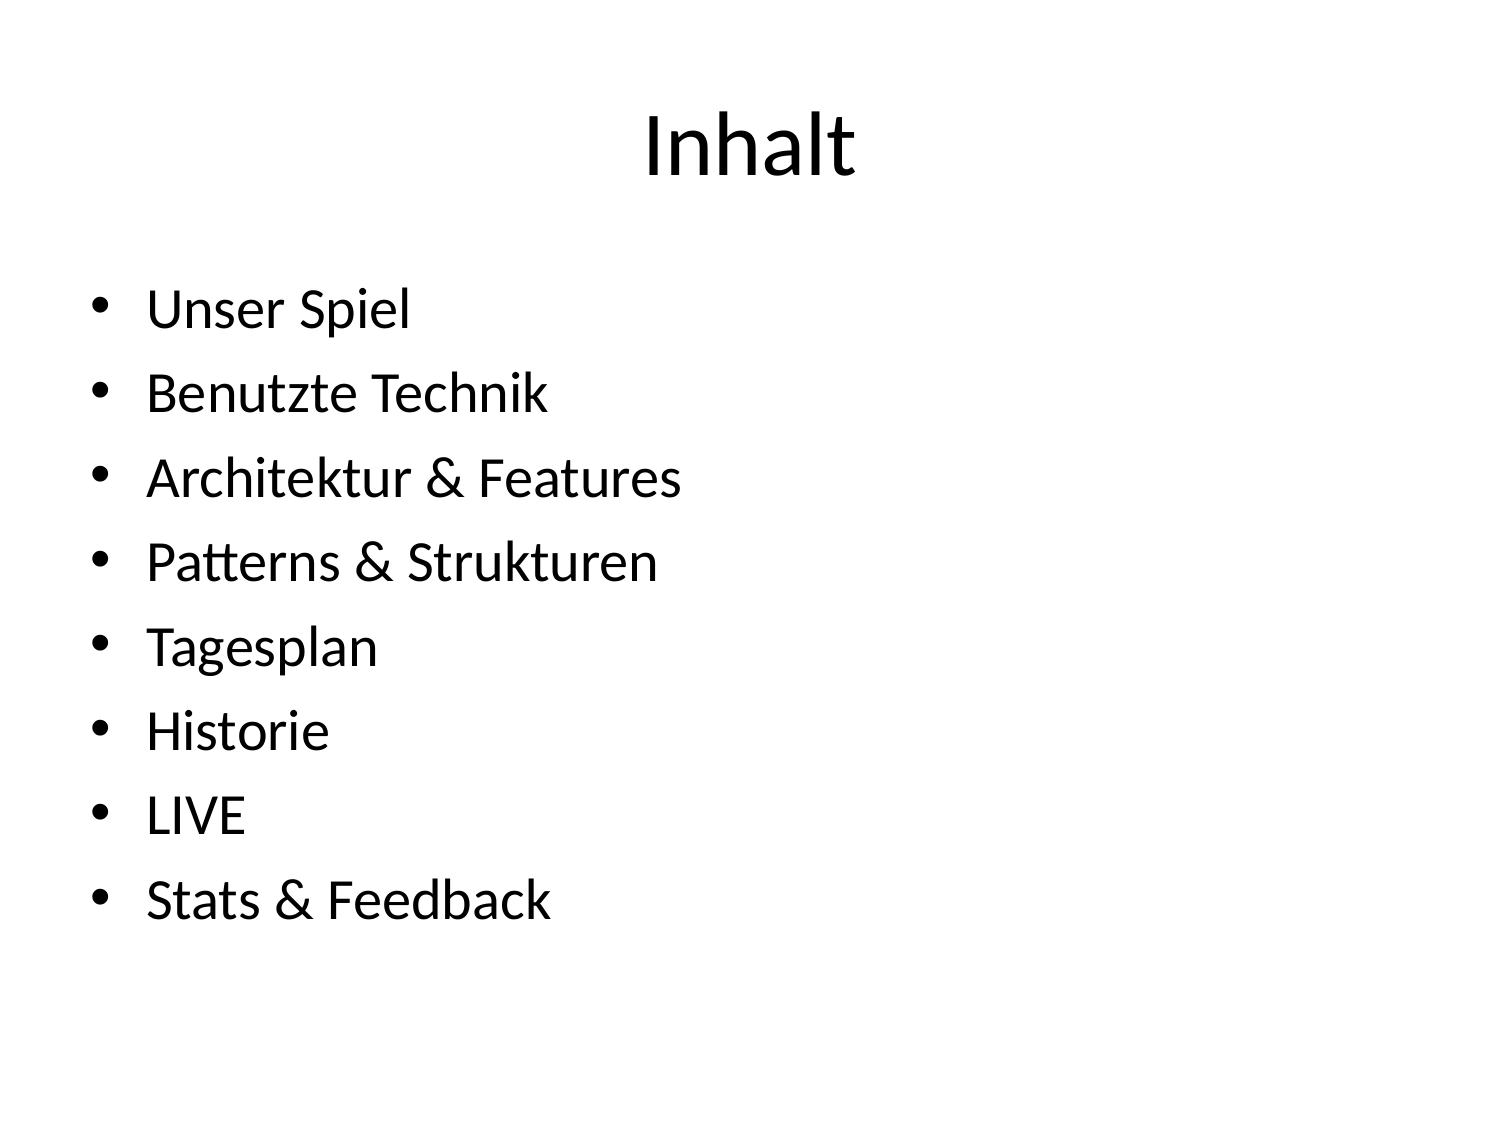

# Inhalt
Unser Spiel
Benutzte Technik
Architektur & Features
Patterns & Strukturen
Tagesplan
Historie
LIVE
Stats & Feedback